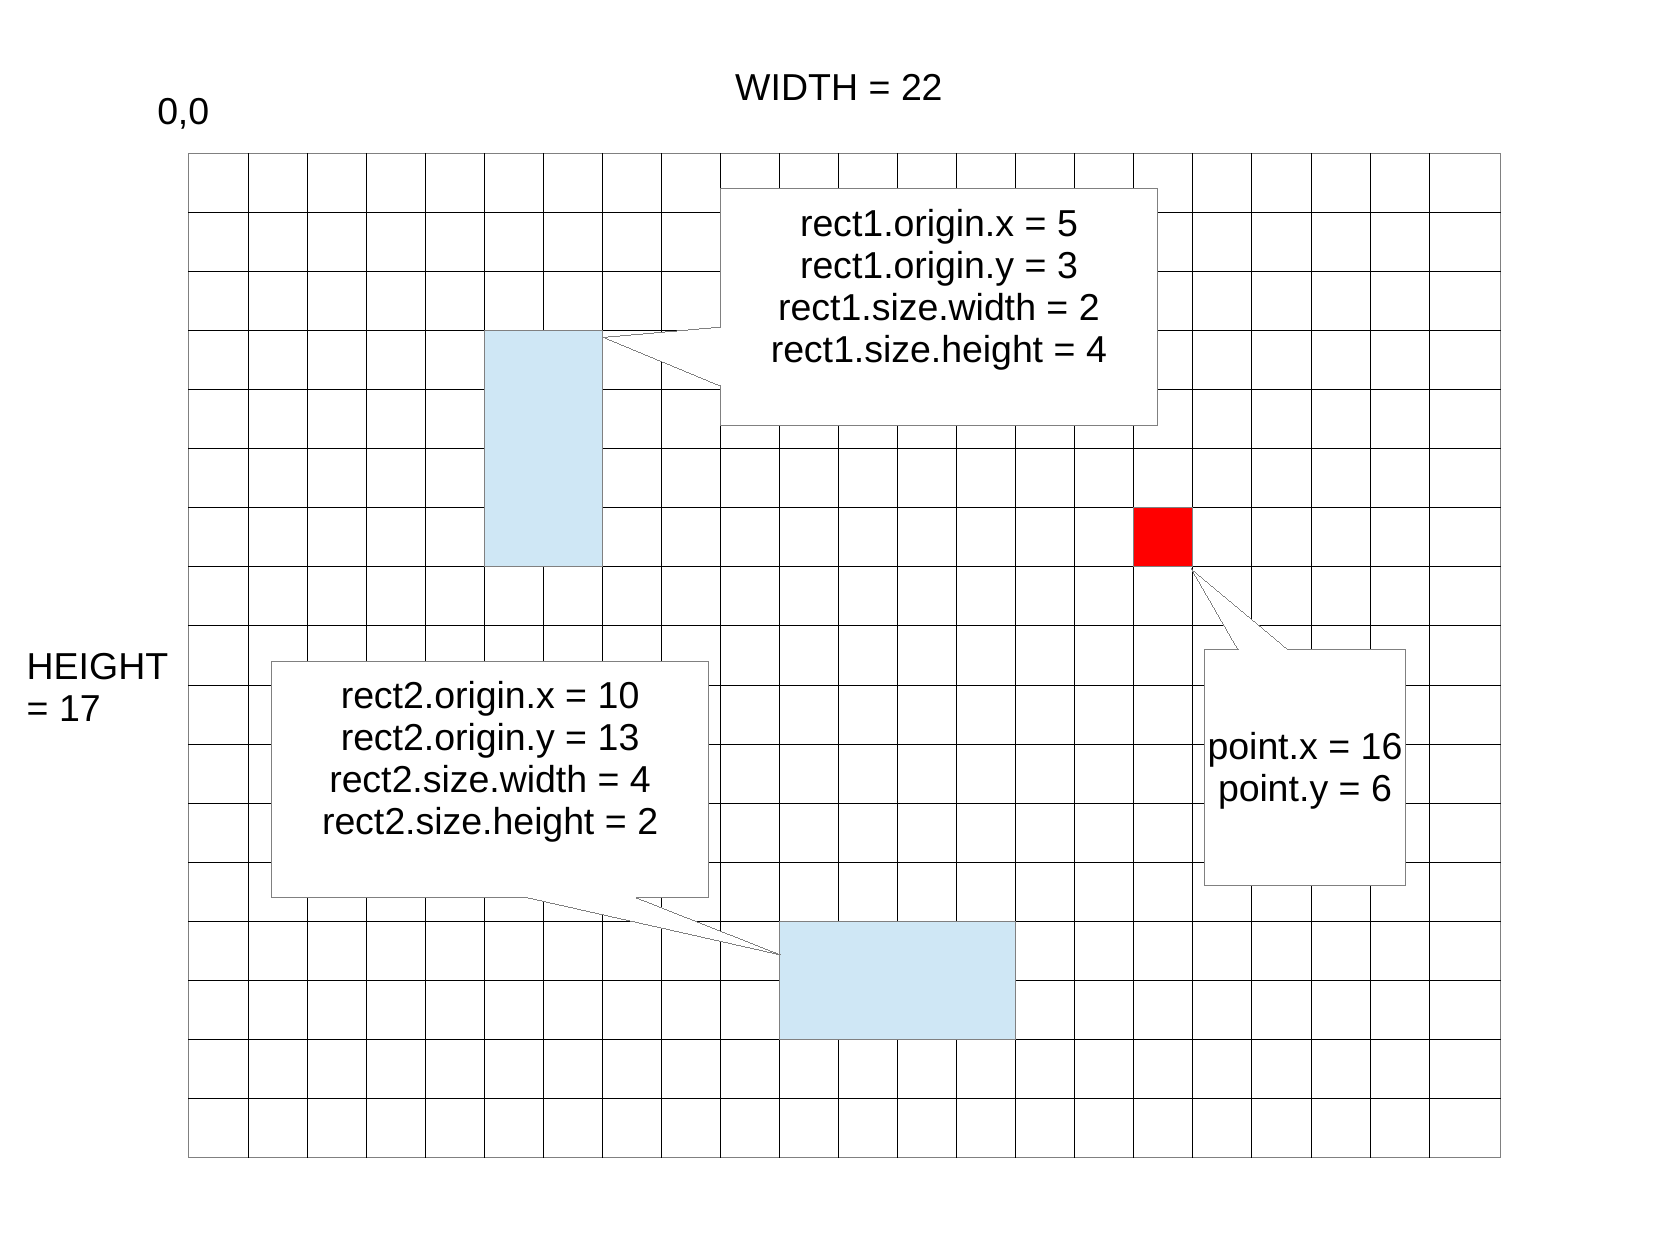

WIDTH = 22
0,0
rect1.origin.x = 5
rect1.origin.y = 3
rect1.size.width = 2
rect1.size.height = 4
HEIGHT
= 17
point.x = 16
point.y = 6
rect2.origin.x = 10
rect2.origin.y = 13
rect2.size.width = 4
rect2.size.height = 2